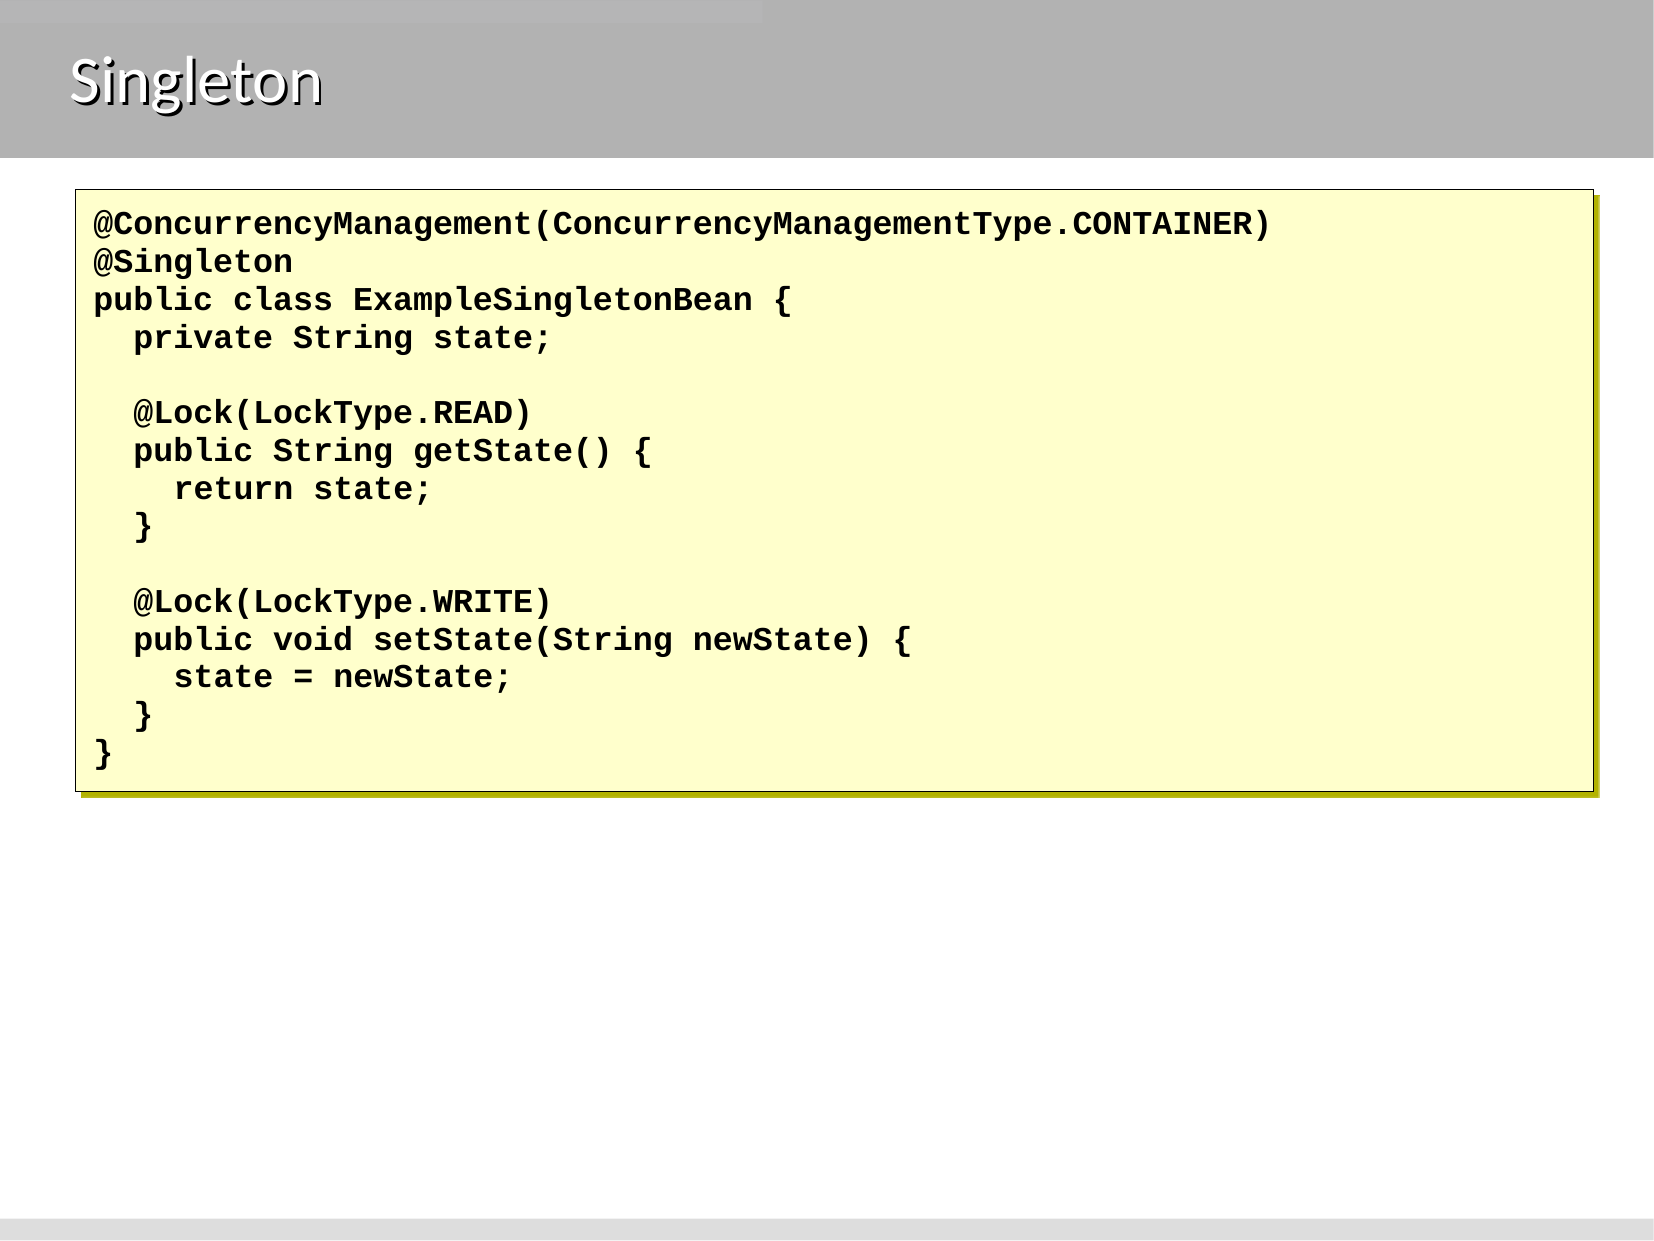

# Singleton
@ConcurrencyManagement(ConcurrencyManagementType.CONTAINER)
@Singleton
public class ExampleSingletonBean {
 private String state;
 @Lock(LockType.READ)
 public String getState() {
 return state;
 }
 @Lock(LockType.WRITE)
 public void setState(String newState) {
 state = newState;
 }
}